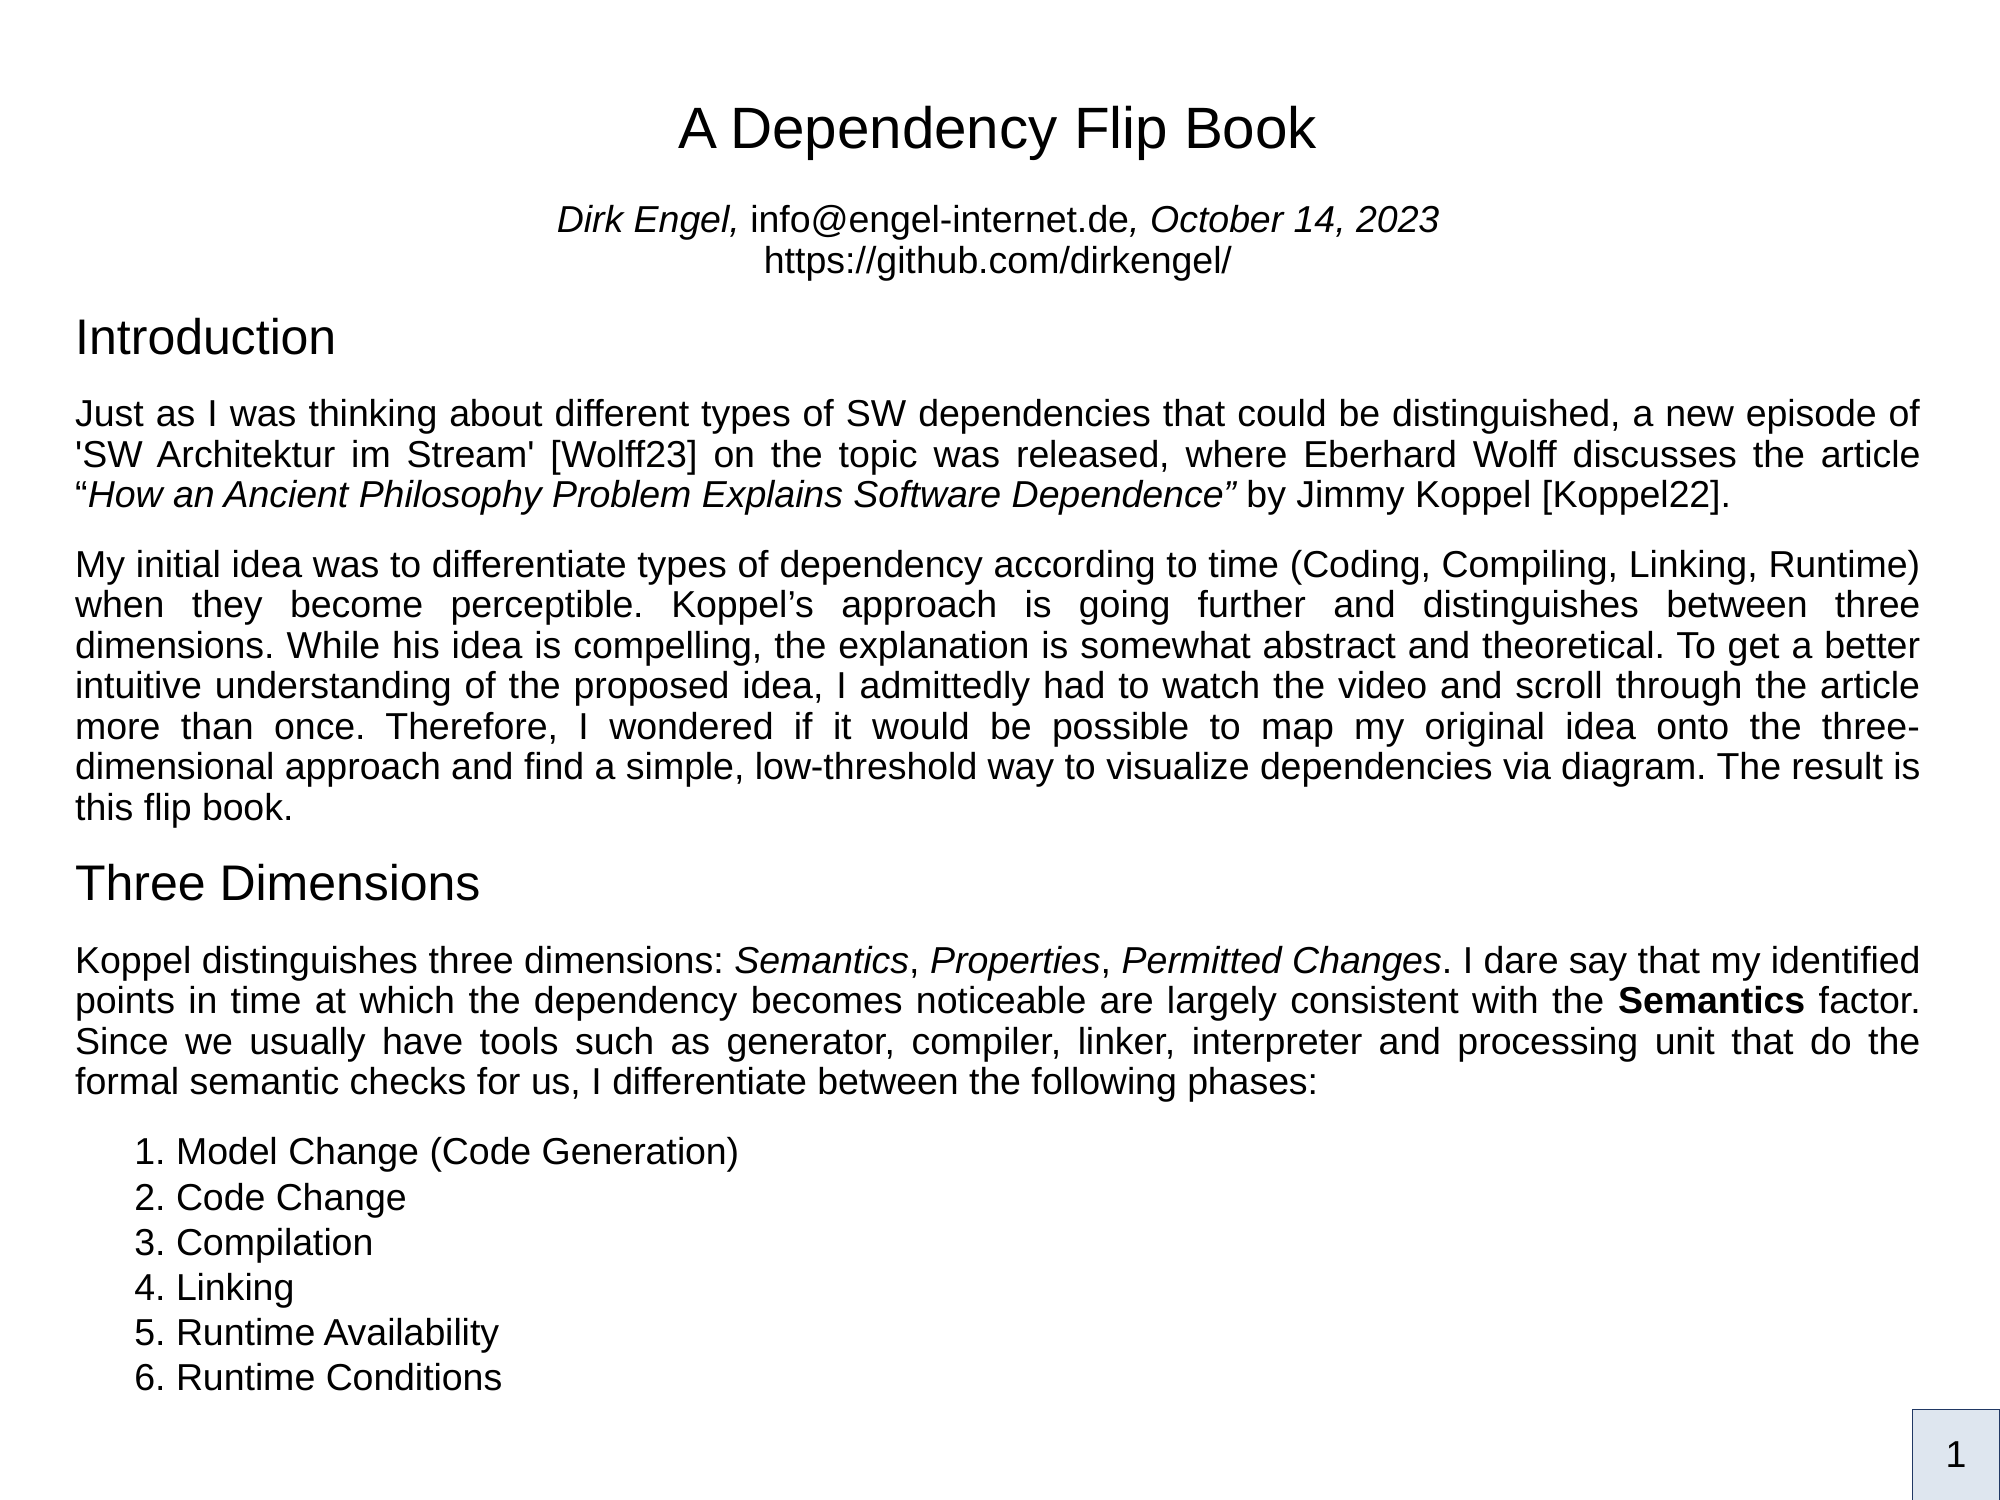

A Dependency Flip Book
Dirk Engel, info@engel-internet.de, October 14, 2023
https://github.com/dirkengel/
Introduction
Just as I was thinking about different types of SW dependencies that could be distinguished, a new episode of 'SW Architektur im Stream' [Wolff23] on the topic was released, where Eberhard Wolff discusses the article “How an Ancient Philosophy Problem Explains Software Dependence” by Jimmy Koppel [Koppel22].
My initial idea was to differentiate types of dependency according to time (Coding, Compiling, Linking, Runtime) when they become perceptible. Koppel’s approach is going further and distinguishes between three dimensions. While his idea is compelling, the explanation is somewhat abstract and theoretical. To get a better intuitive understanding of the proposed idea, I admittedly had to watch the video and scroll through the article more than once. Therefore, I wondered if it would be possible to map my original idea onto the three-dimensional approach and find a simple, low-threshold way to visualize dependencies via diagram. The result is this flip book.
Three Dimensions
Koppel distinguishes three dimensions: Semantics, Properties, Permitted Changes. I dare say that my identified points in time at which the dependency becomes noticeable are largely consistent with the Semantics factor. Since we usually have tools such as generator, compiler, linker, interpreter and processing unit that do the formal semantic checks for us, I differentiate between the following phases:
Model Change (Code Generation)
Code Change
Compilation
Linking
Runtime Availability
Runtime Conditions
1